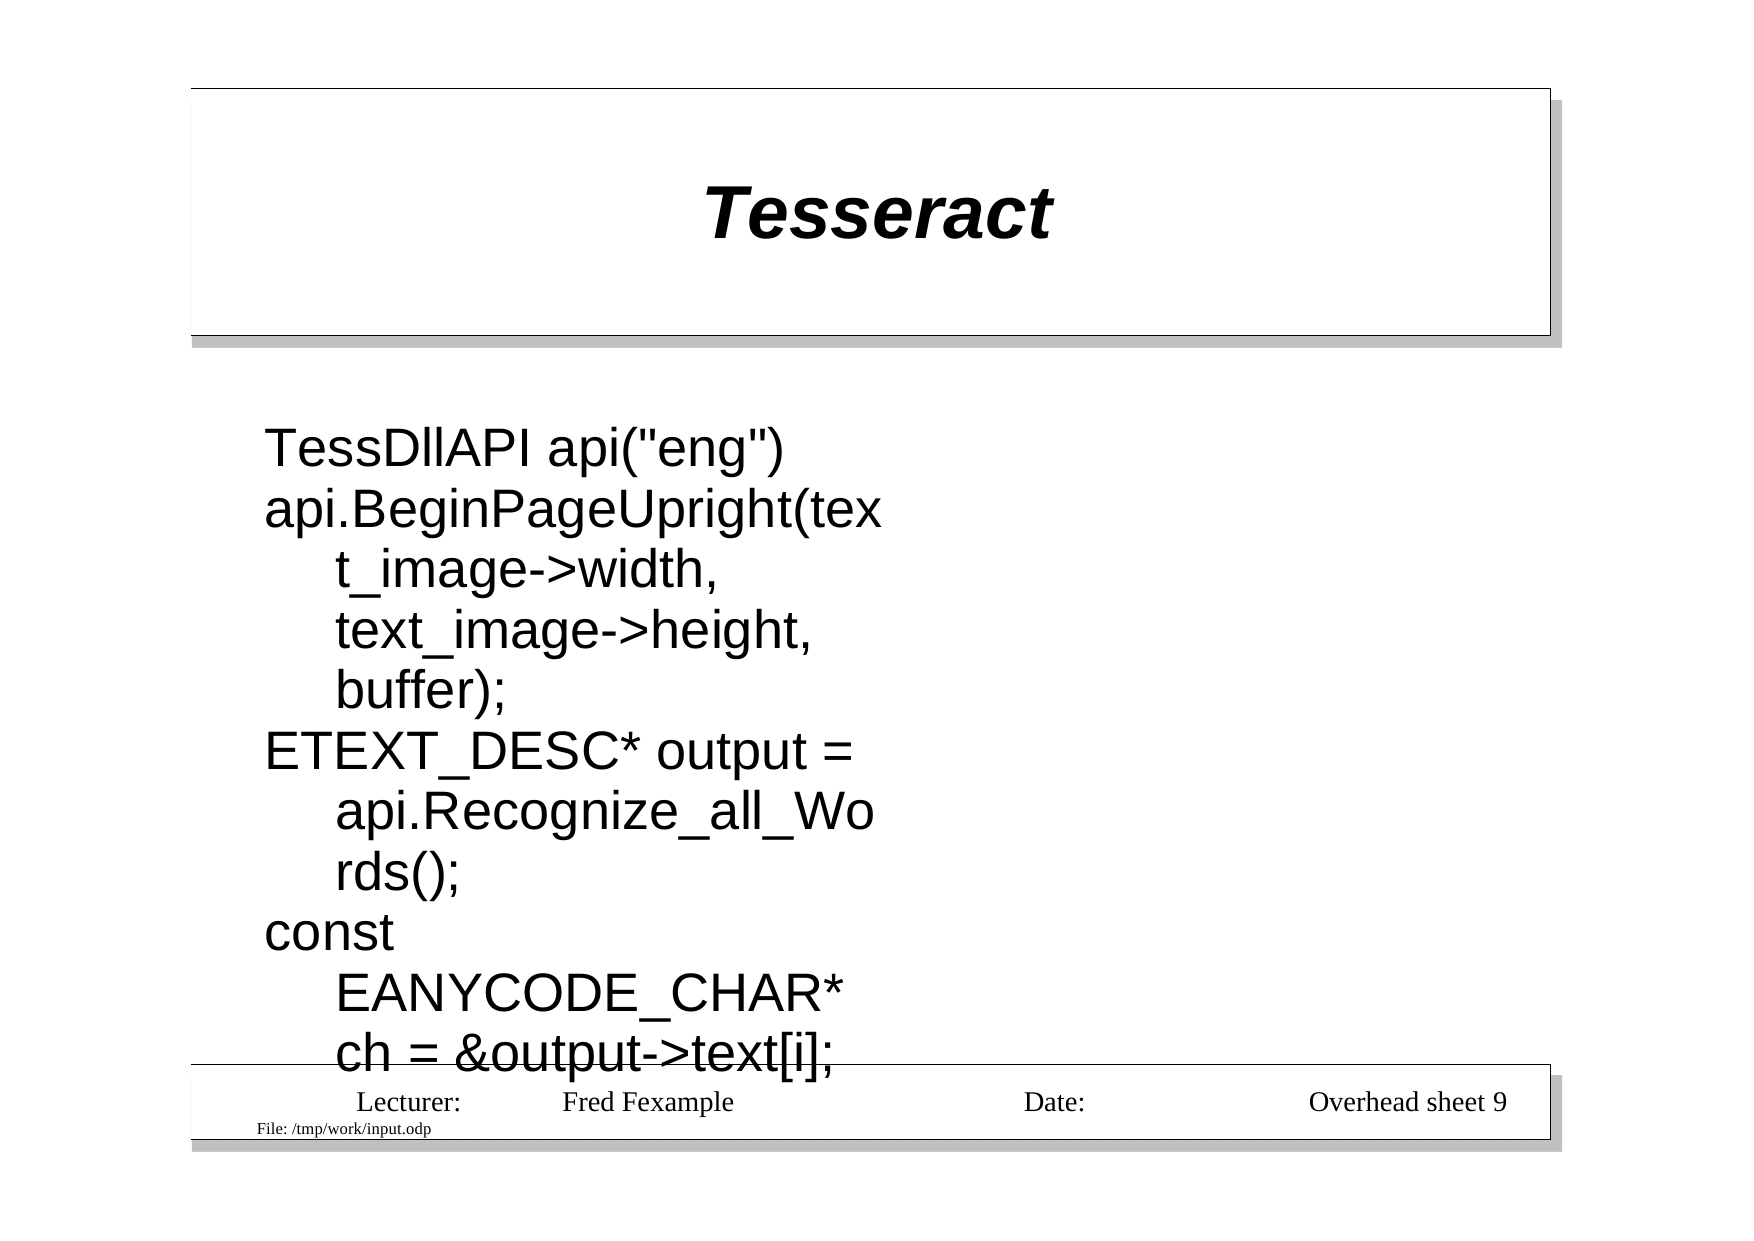

# Tesseract
TessDllAPI api("eng")
api.BeginPageUpright(text_image->width, text_image->height, buffer);
ETEXT_DESC* output = api.Recognize_all_Words();
const EANYCODE_CHAR* ch = &output->text[i];